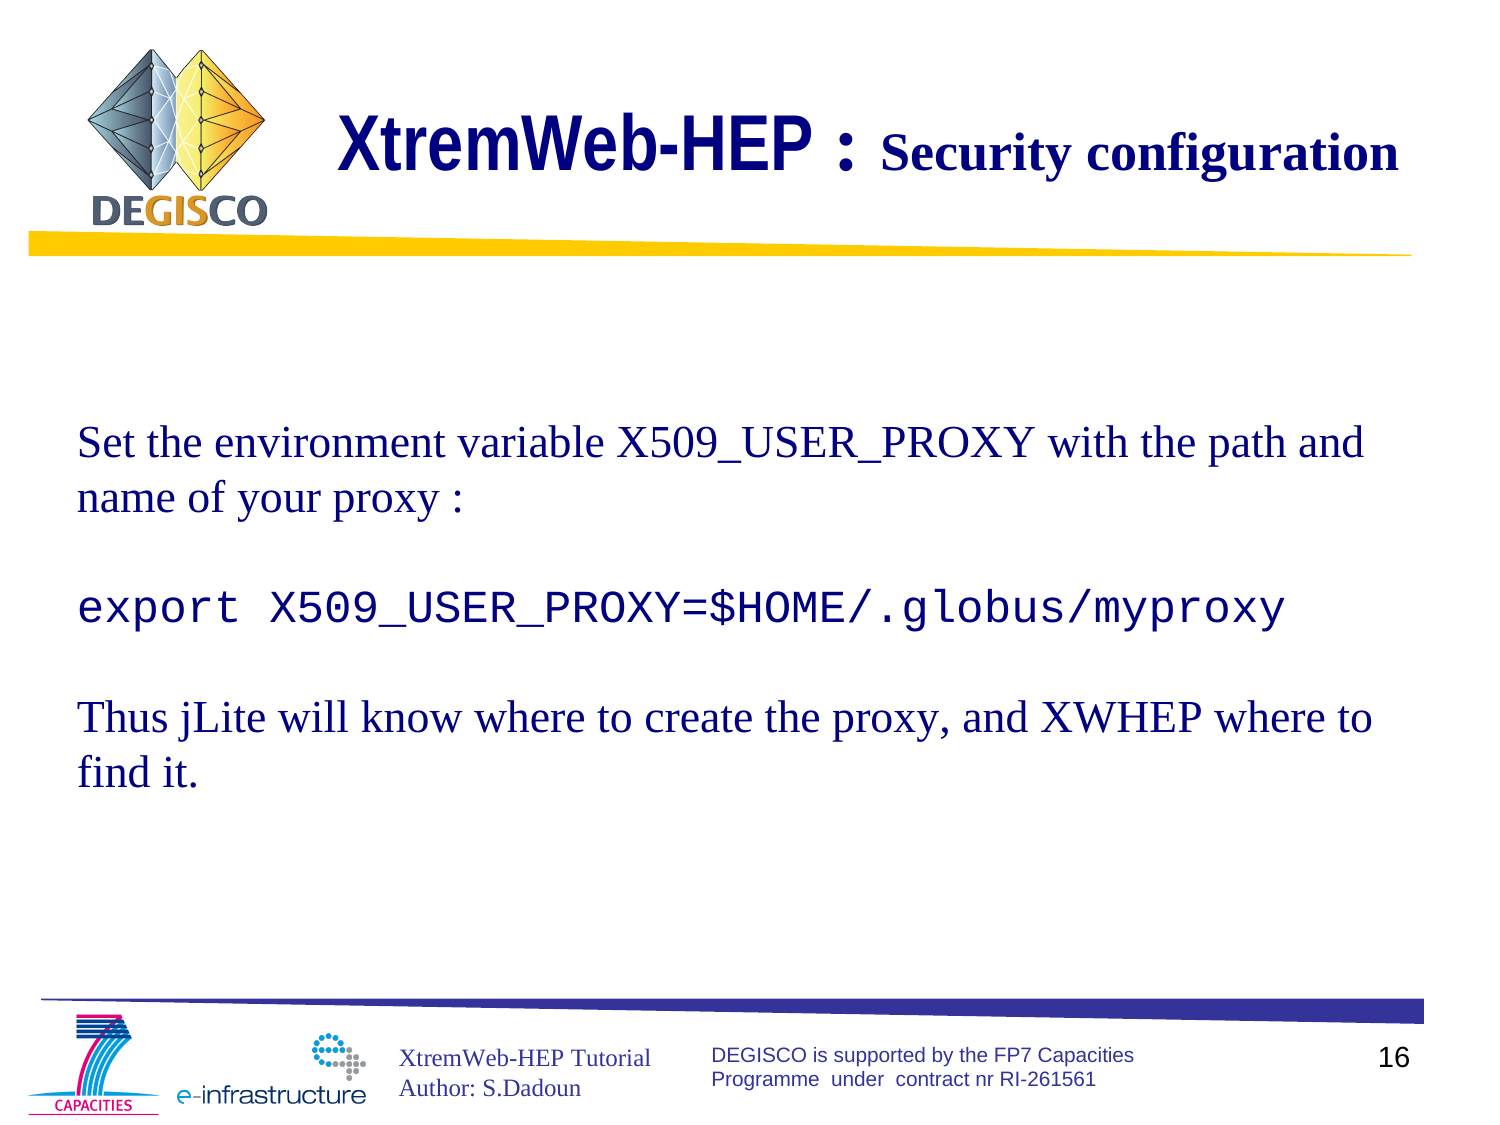

XtremWeb-HEP : Security configuration
# Set the environment variable X509_USER_PROXY with the path and name of your proxy : export X509_USER_PROXY=$HOME/.globus/myproxy Thus jLite will know where to create the proxy, and XWHEP where to find it.